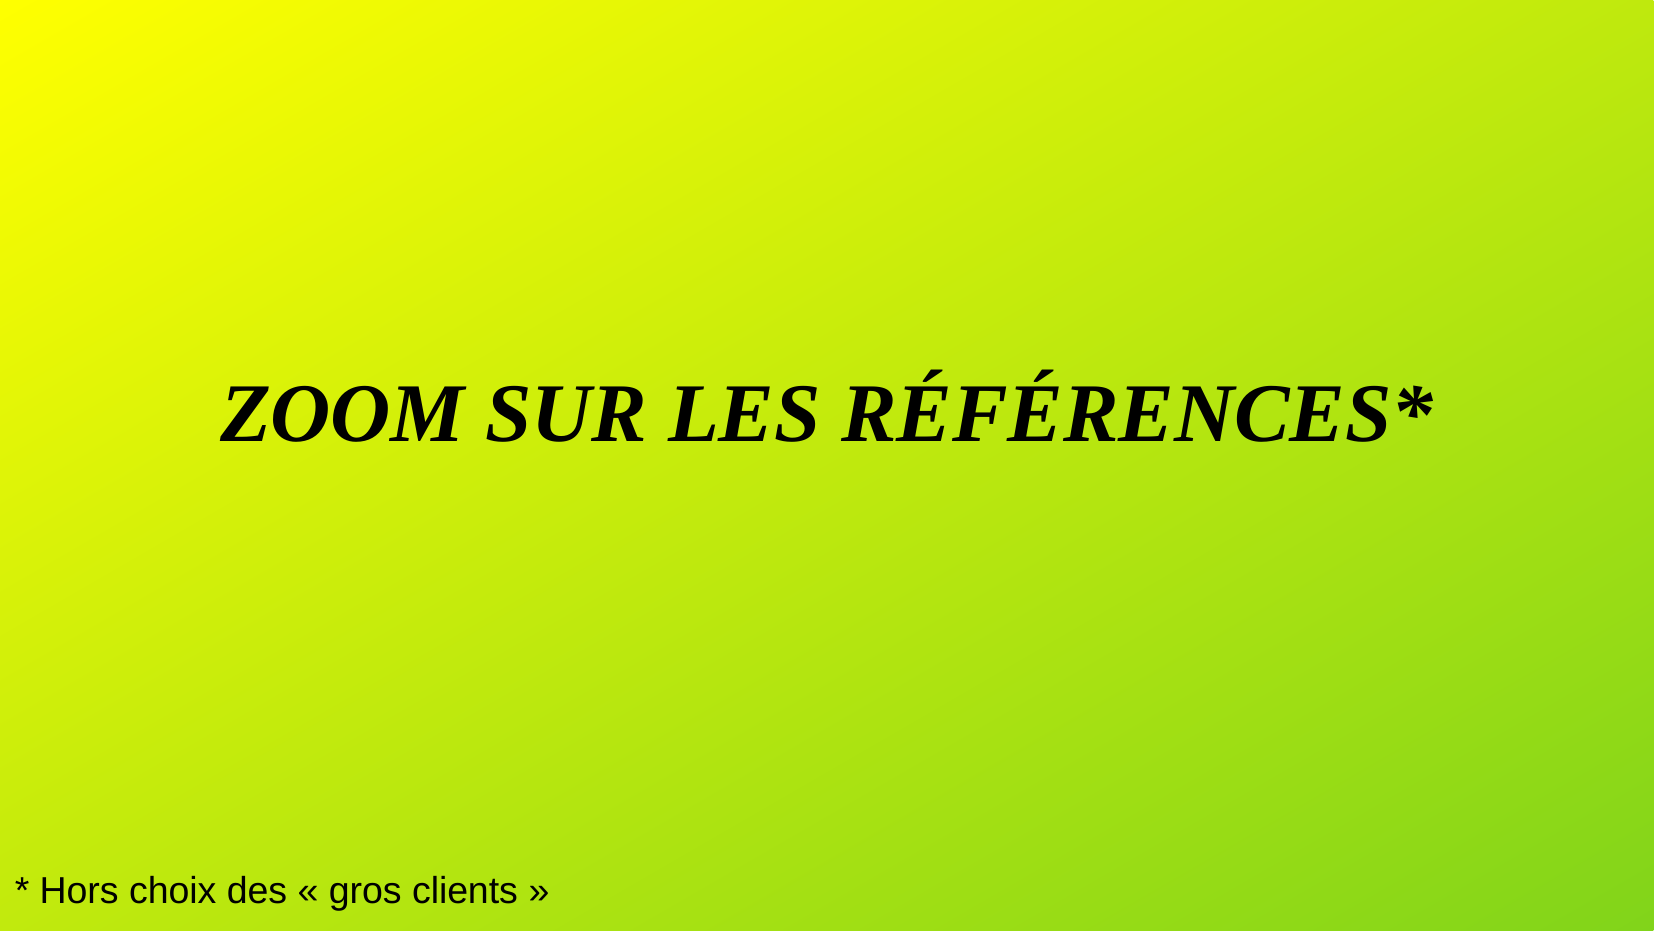

# Zoom sur les références*
* Hors choix des « gros clients »